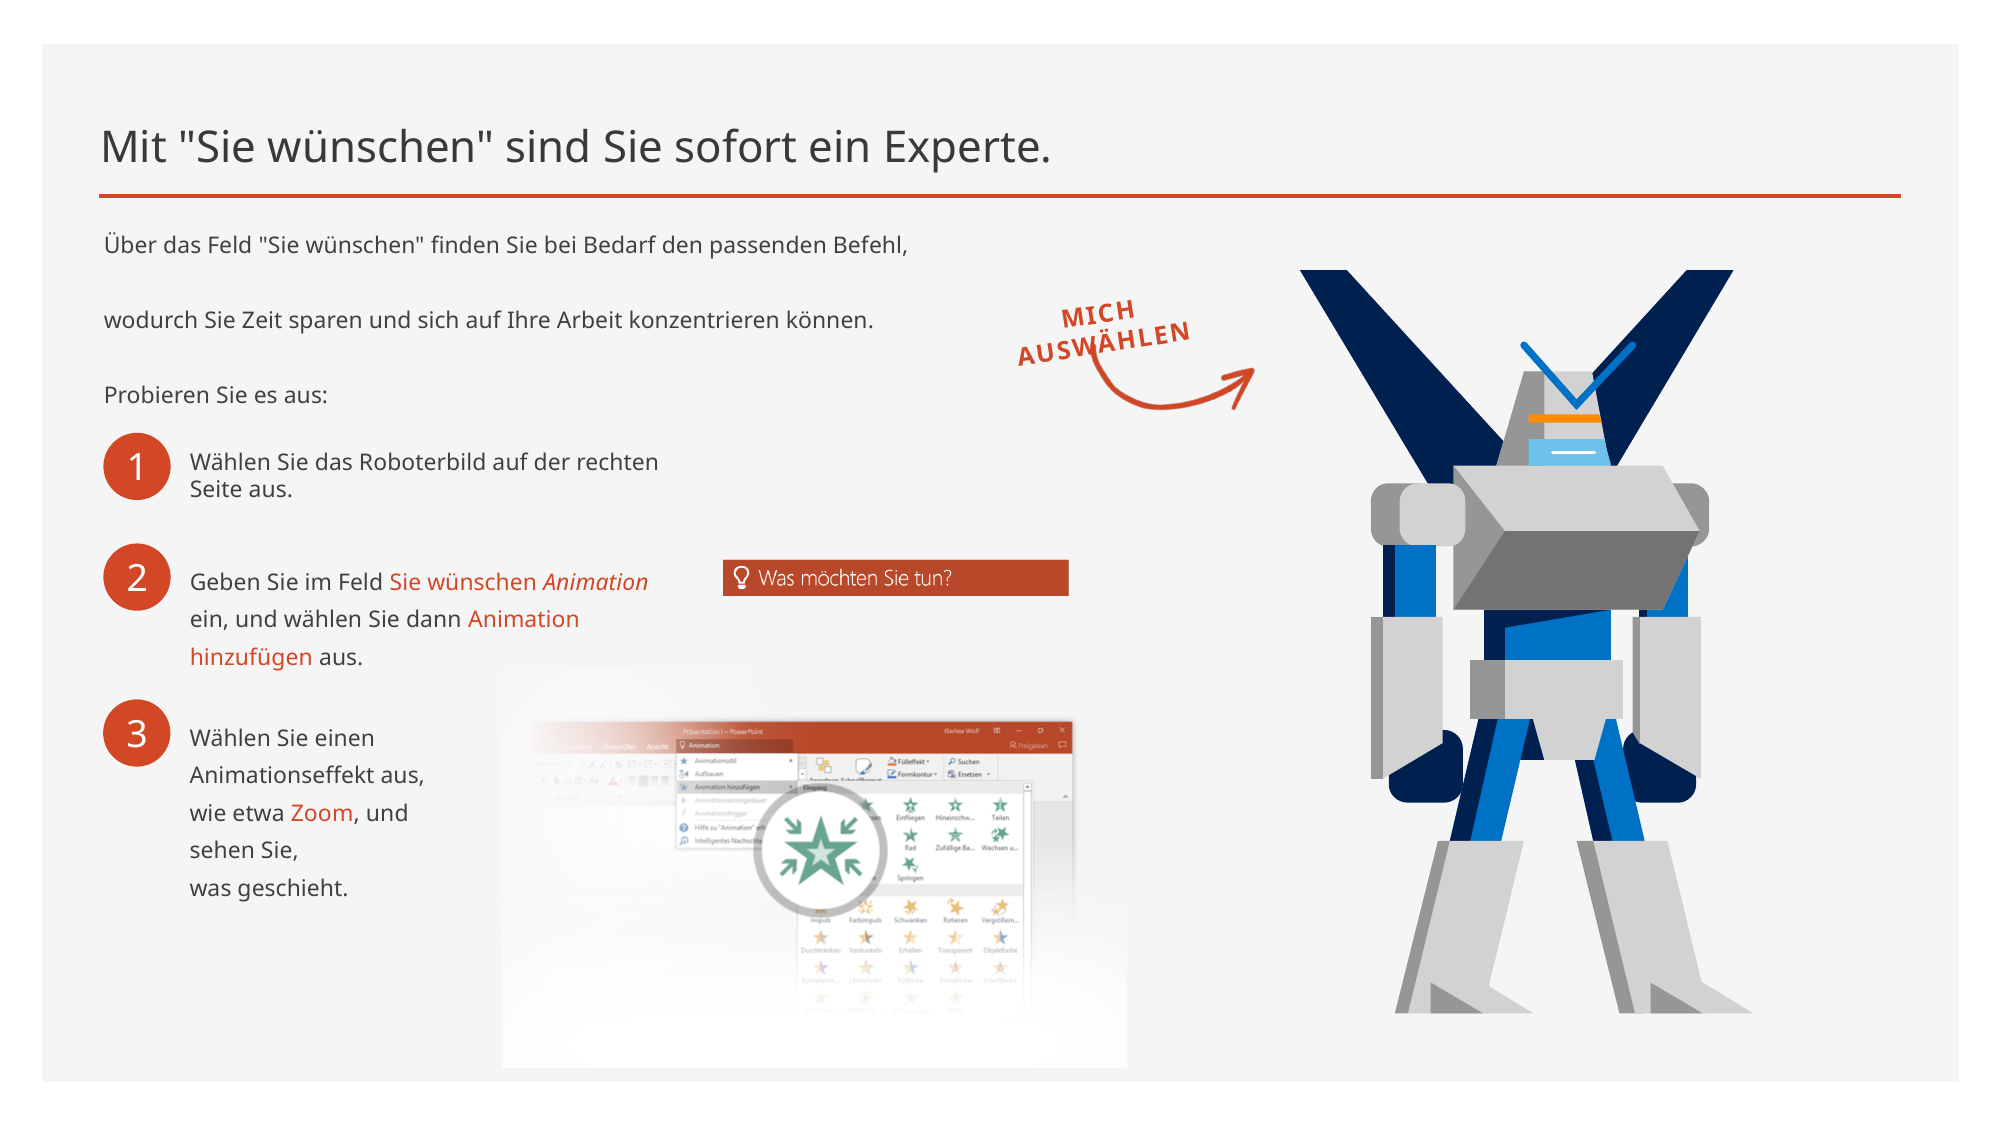

# Mit "Sie wünschen" sind Sie sofort ein Experte.
Über das Feld "Sie wünschen" finden Sie bei Bedarf den passenden Befehl,
wodurch Sie Zeit sparen und sich auf Ihre Arbeit konzentrieren können.
Probieren Sie es aus:
MICH AUSWÄHLEN
1
Wählen Sie das Roboterbild auf der rechten Seite aus.
2
Geben Sie im Feld Sie wünschen Animation ein, und wählen Sie dann Animation hinzufügen aus.
3
Wählen Sie einen Animationseffekt aus, wie etwa Zoom, und sehen Sie,
was geschieht.